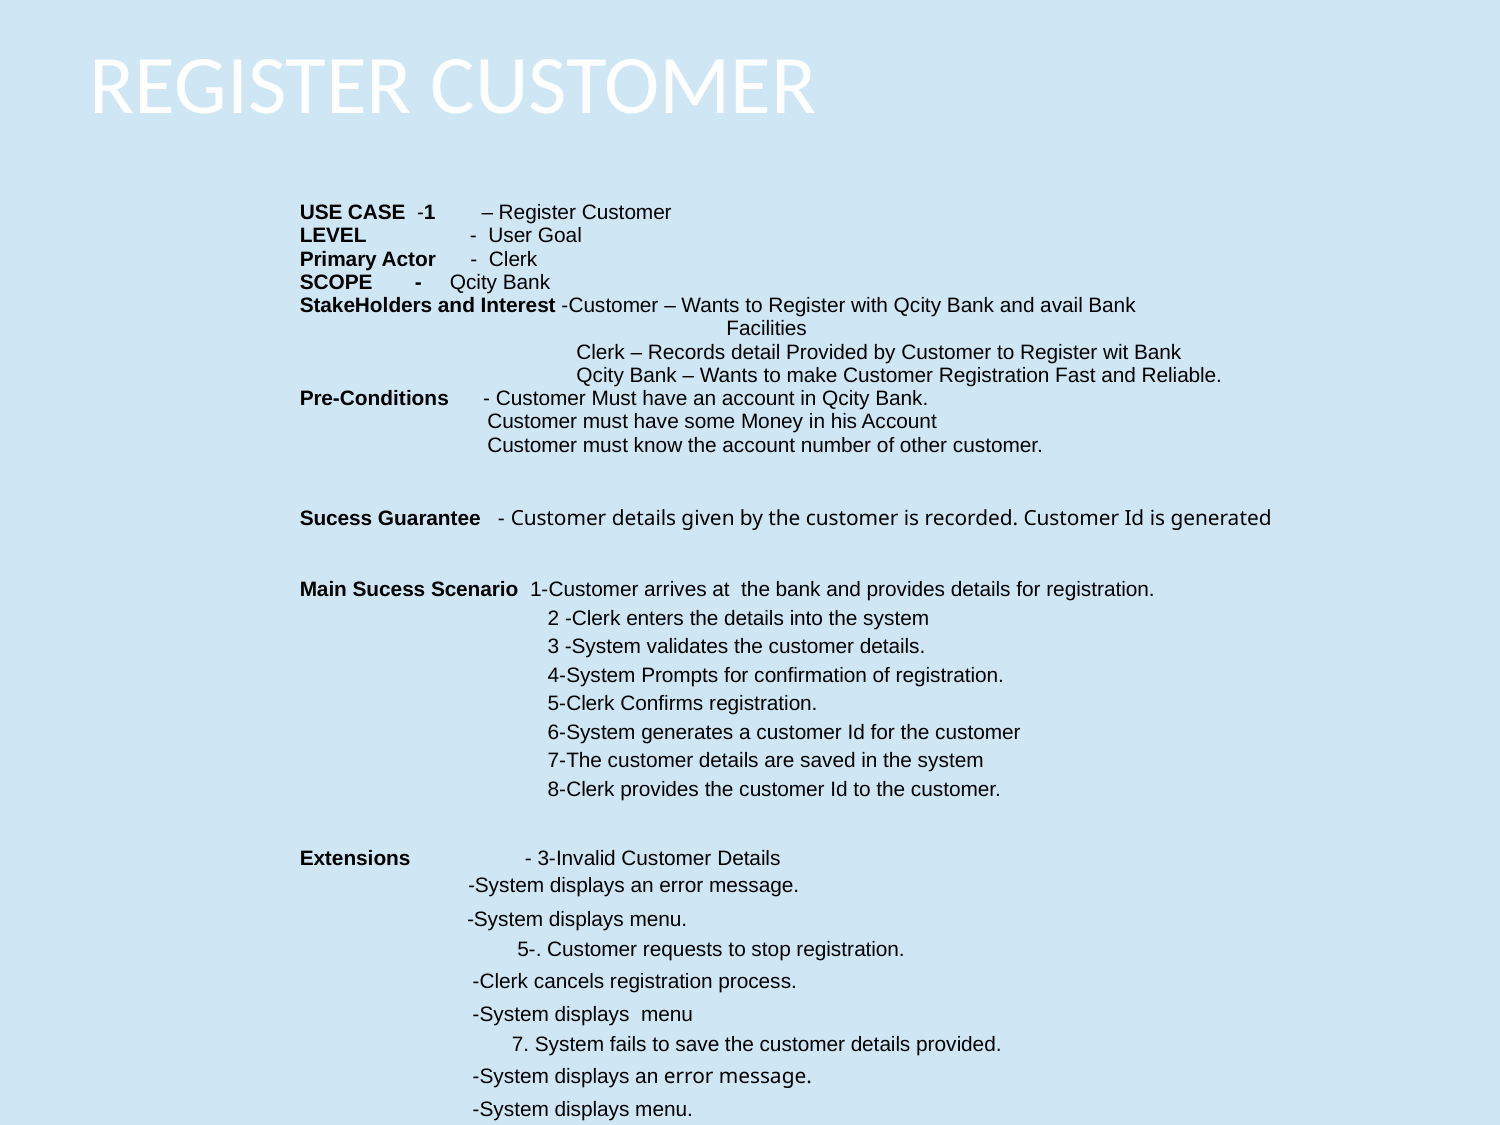

# REGISTER CUSTOMER
USE CASE -1 – Register Customer
LEVEL - User Goal
Primary Actor - Clerk
SCOPE	 -	Qcity Bank
StakeHolders and Interest -Customer – Wants to Register with Qcity Bank and avail Bank
 					 Facilities
			 Clerk – Records detail Provided by Customer to Register wit Bank
			 Qcity Bank – Wants to make Customer Registration Fast and Reliable.
Pre-Conditions - Customer Must have an account in Qcity Bank.
Customer must have some Money in his Account
Customer must know the account number of other customer.
Sucess Guarantee - Customer details given by the customer is recorded. Customer Id is generated
Main Sucess Scenario 1-Customer arrives at the bank and provides details for registration.
			 2 -Clerk enters the details into the system
		 3 -System validates the customer details.
			 4-System Prompts for confirmation of registration.
			 5-Clerk Confirms registration.
			 6-System generates a customer Id for the customer
			 7-The customer details are saved in the system
			 8-Clerk provides the customer Id to the customer.
Extensions		- 3-Invalid Customer Details
	 -System displays an error message.
	 	 -System displays menu.
			 5-. Customer requests to stop registration.
		 -Clerk cancels registration process.
		 -System displays menu
 				 7. System fails to save the customer details provided.
		 -System displays an error message.
		 -System displays menu.